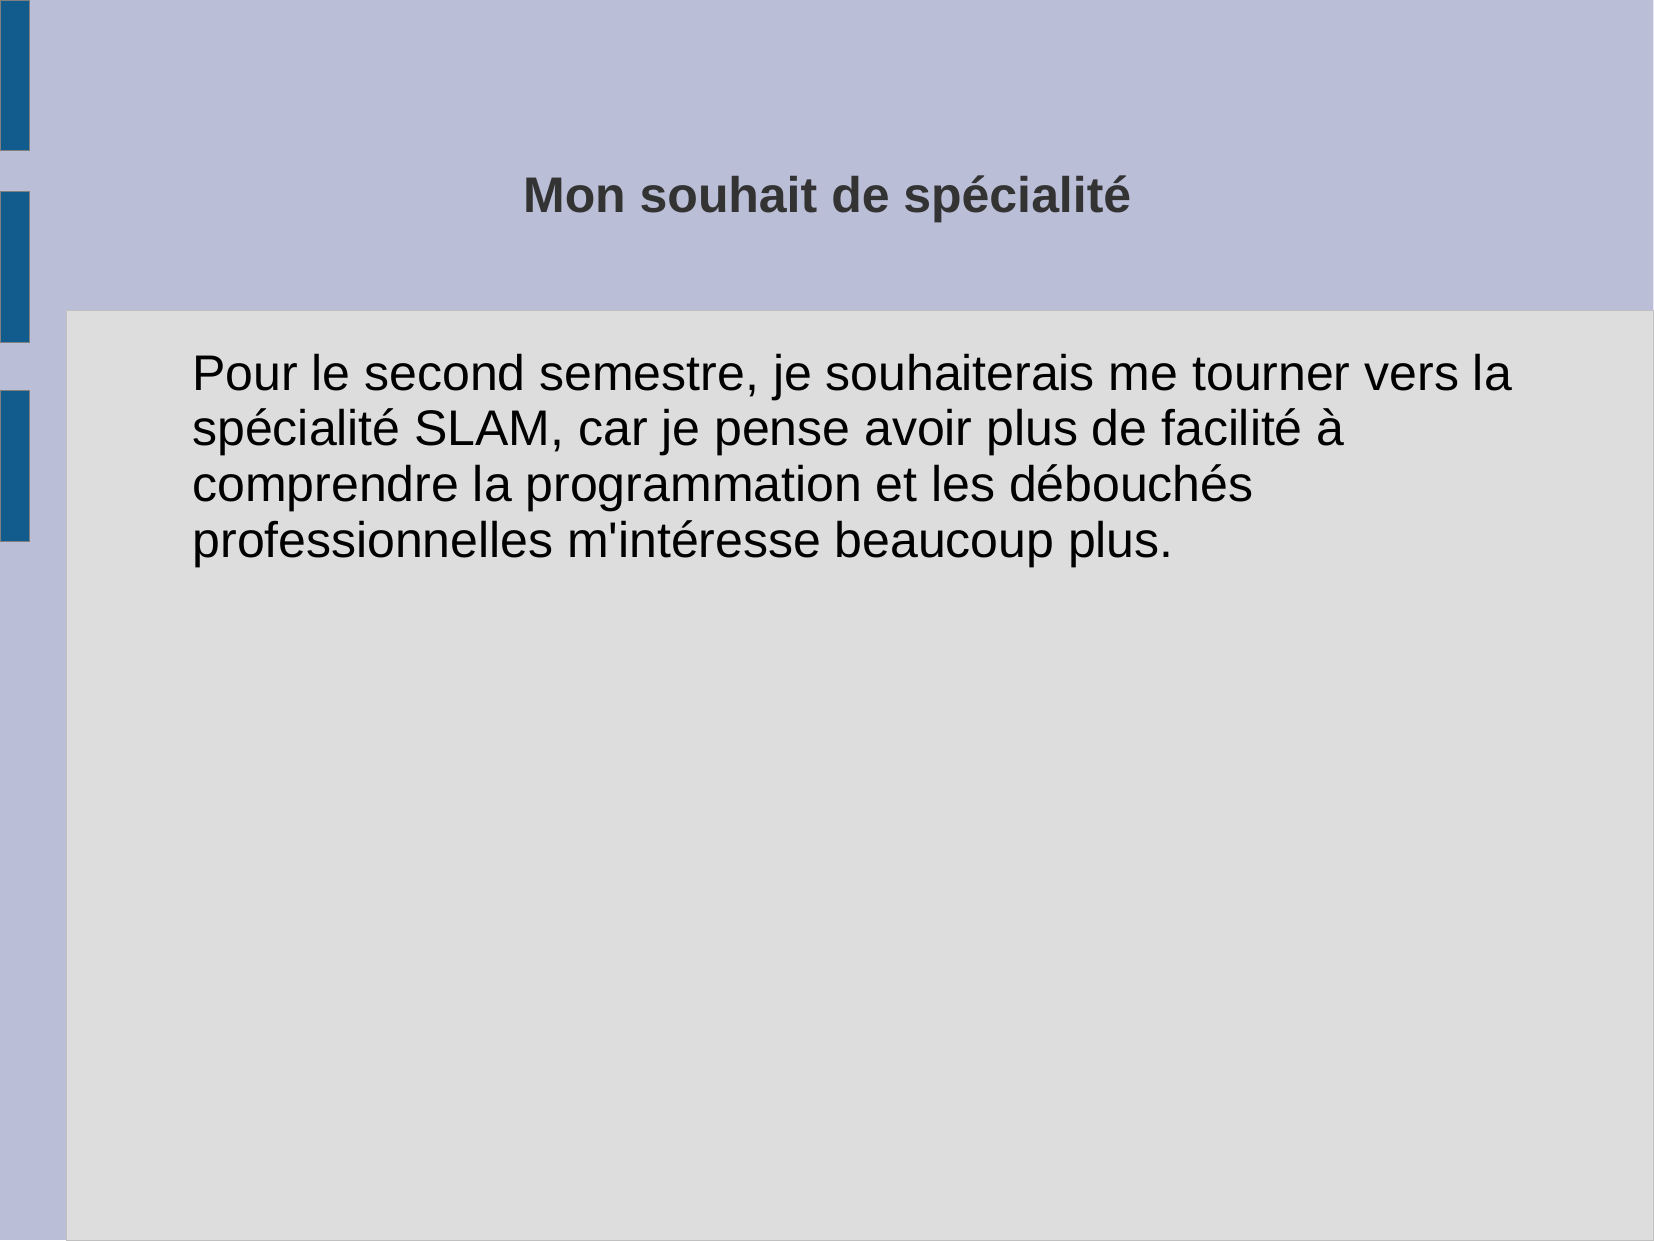

# Mon souhait de spécialité
Pour le second semestre, je souhaiterais me tourner vers la spécialité SLAM, car je pense avoir plus de facilité à comprendre la programmation et les débouchés professionnelles m'intéresse beaucoup plus.